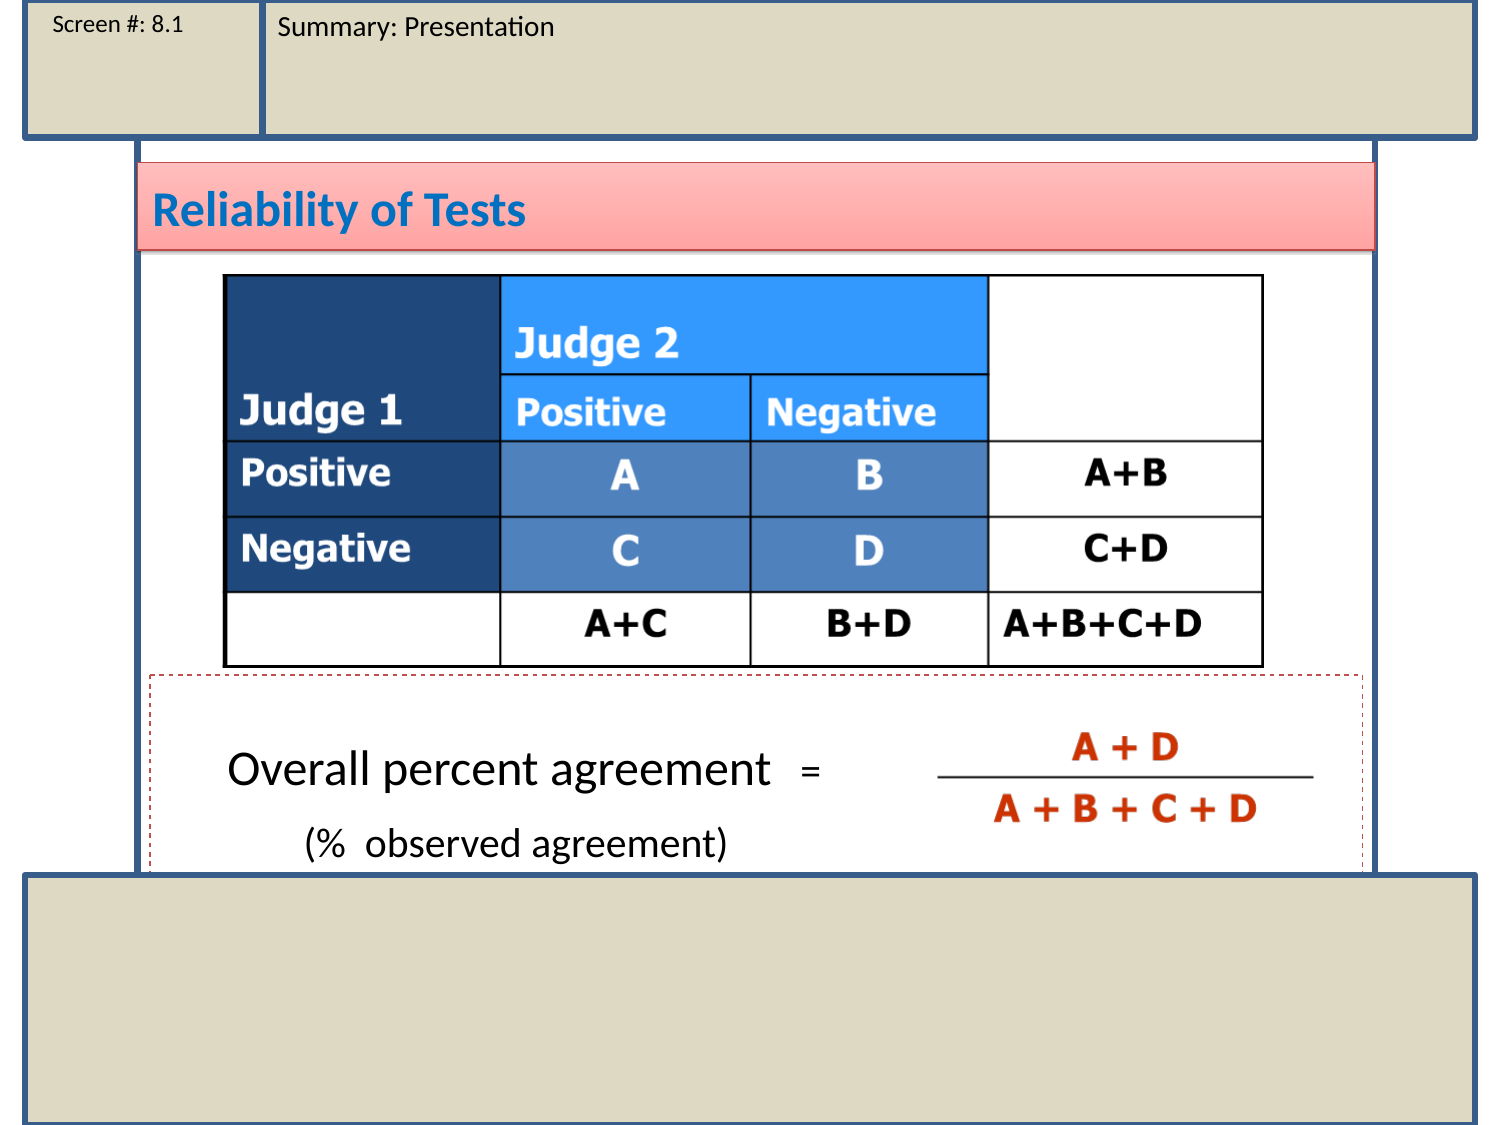

Screen #: 8.1
Summary: Presentation
Reliability of Tests
Overall percent agreement =
 (% observed agreement)